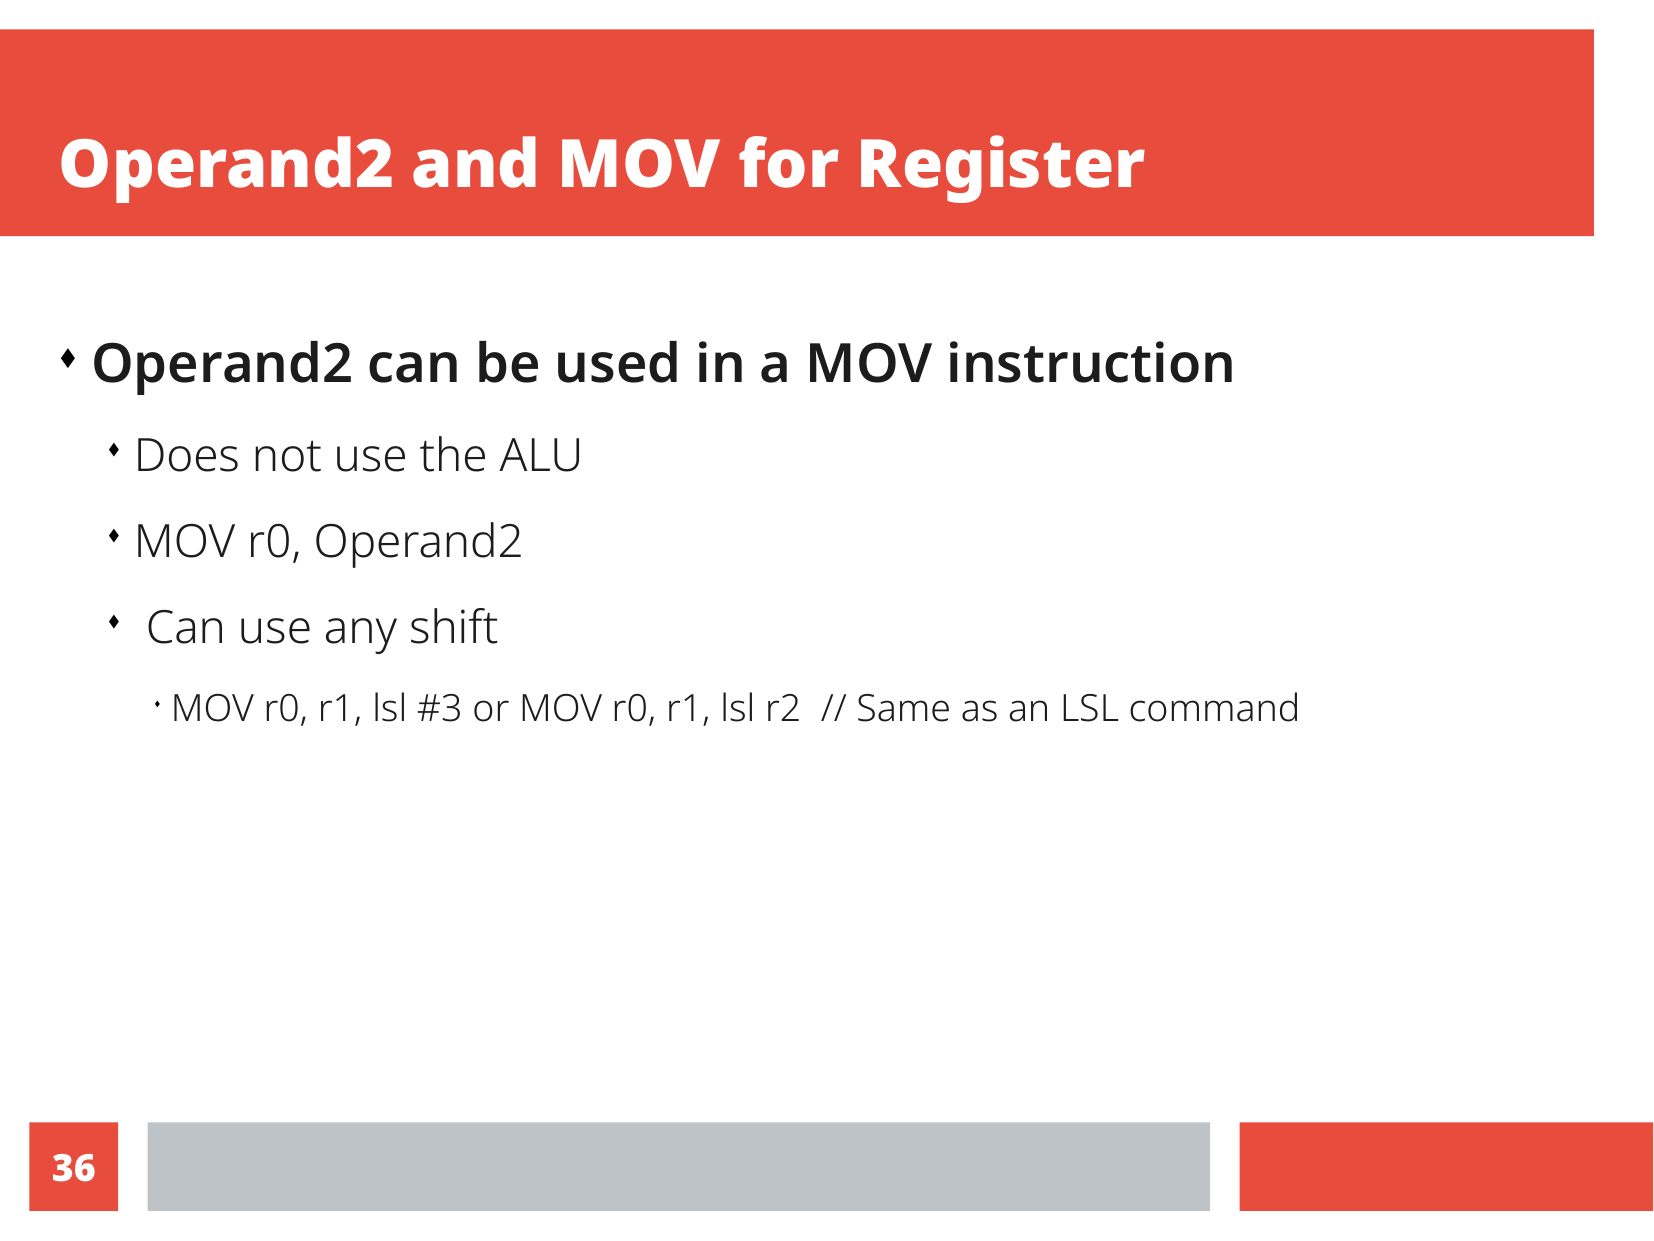

# Operand2 and MOV for Register
 Operand2 can be used in a MOV instruction
 Does not use the ALU
 MOV r0, Operand2
 Can use any shift
 MOV r0, r1, lsl #3 or MOV r0, r1, lsl r2 // Same as an LSL command
36